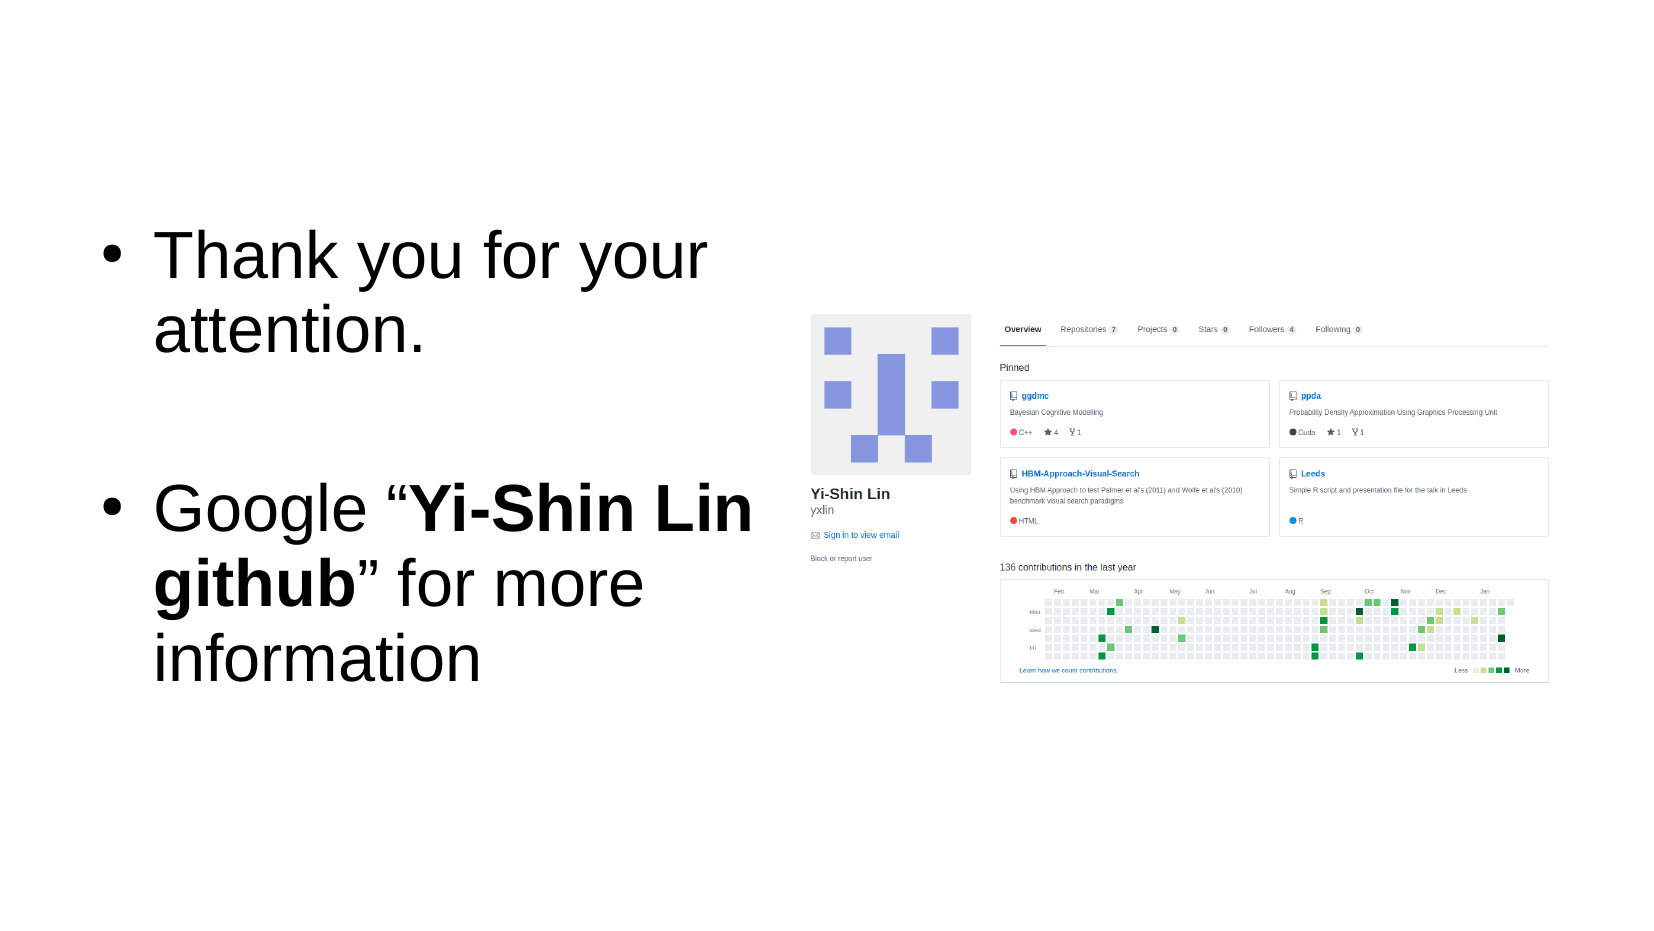

#
Thank you for your attention.
Google “Yi-Shin Lin github” for more information